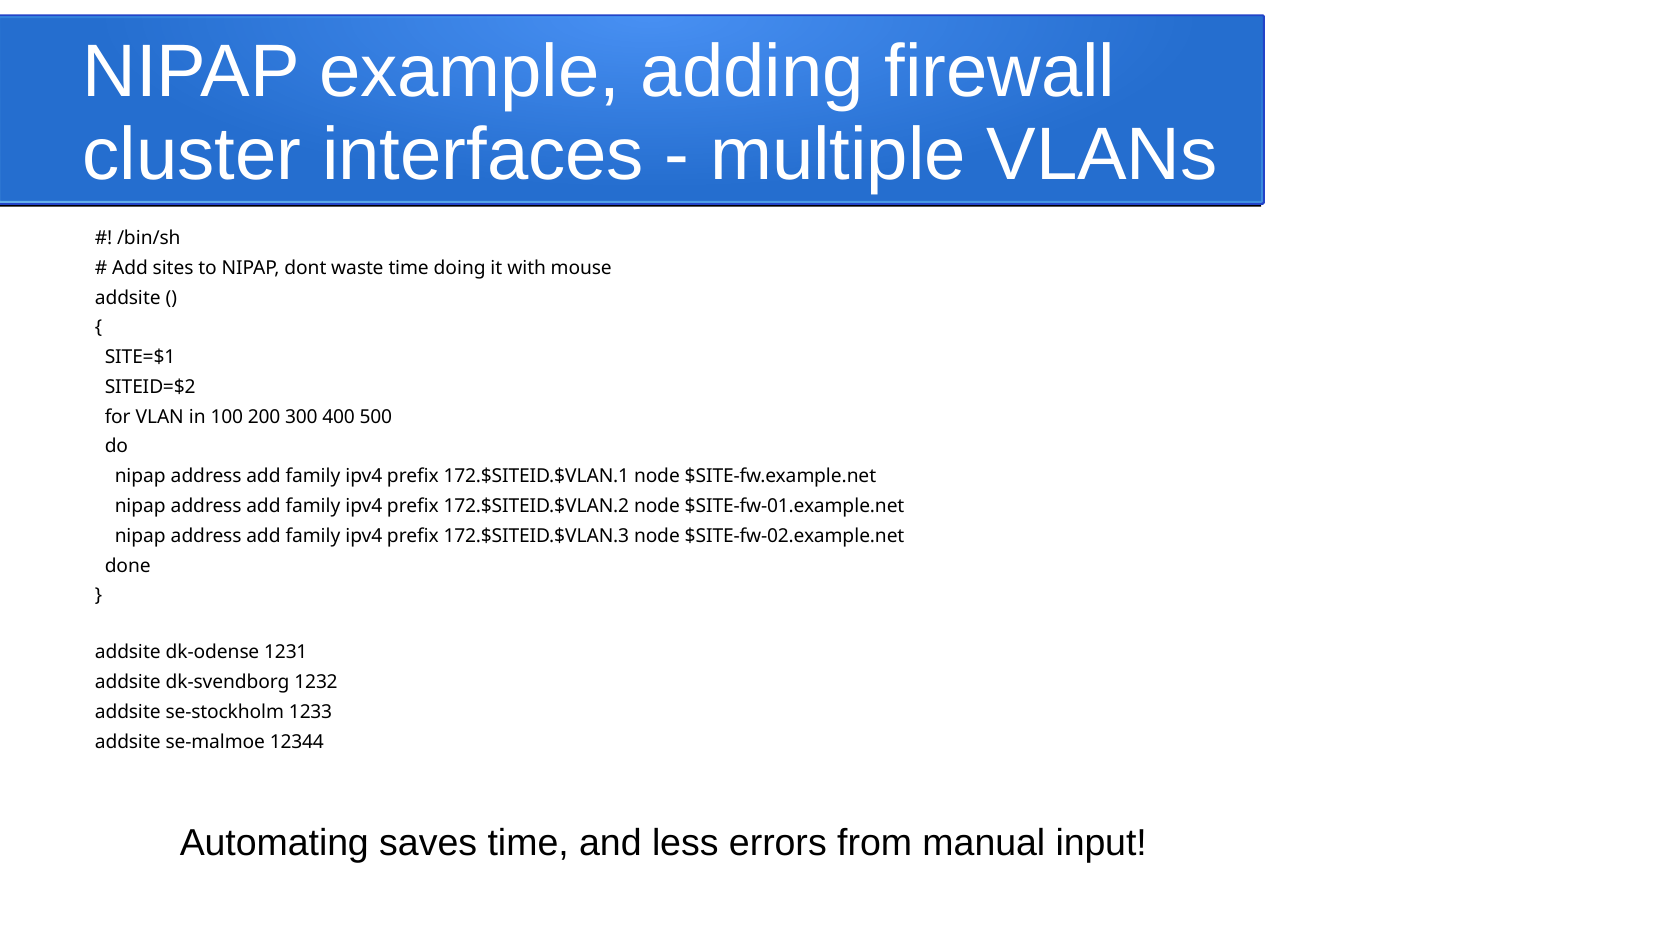

# NIPAP example, adding firewall cluster interfaces - multiple VLANs
#! /bin/sh
# Add sites to NIPAP, dont waste time doing it with mouse
addsite ()
{
 SITE=$1
 SITEID=$2
 for VLAN in 100 200 300 400 500
 do
 nipap address add family ipv4 prefix 172.$SITEID.$VLAN.1 node $SITE-fw.example.net
 nipap address add family ipv4 prefix 172.$SITEID.$VLAN.2 node $SITE-fw-01.example.net
 nipap address add family ipv4 prefix 172.$SITEID.$VLAN.3 node $SITE-fw-02.example.net
 done
}
addsite dk-odense 1231
addsite dk-svendborg 1232
addsite se-stockholm 1233
addsite se-malmoe 12344
Automating saves time, and less errors from manual input!